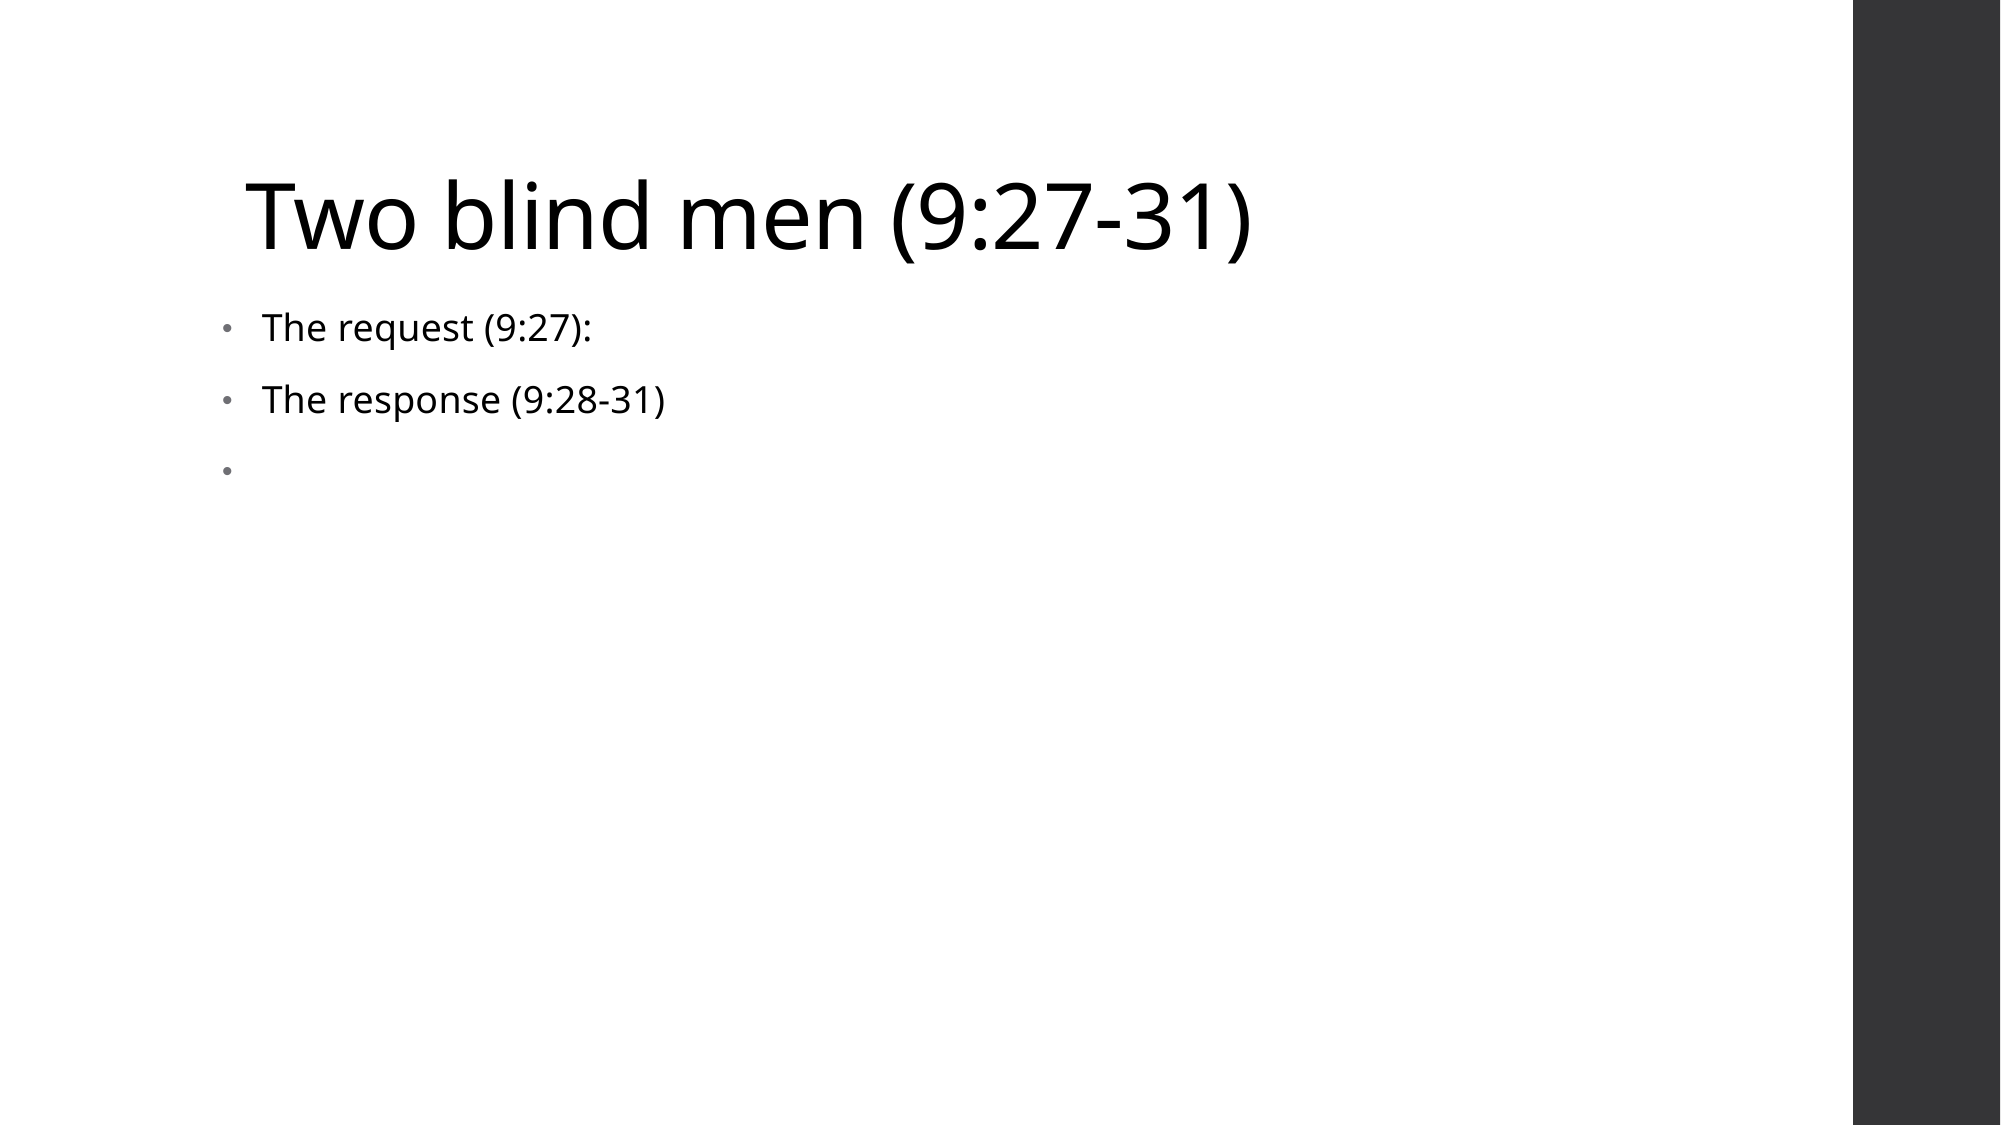

# Two blind men (9:27-31)
 The request (9:27):
 The response (9:28-31)